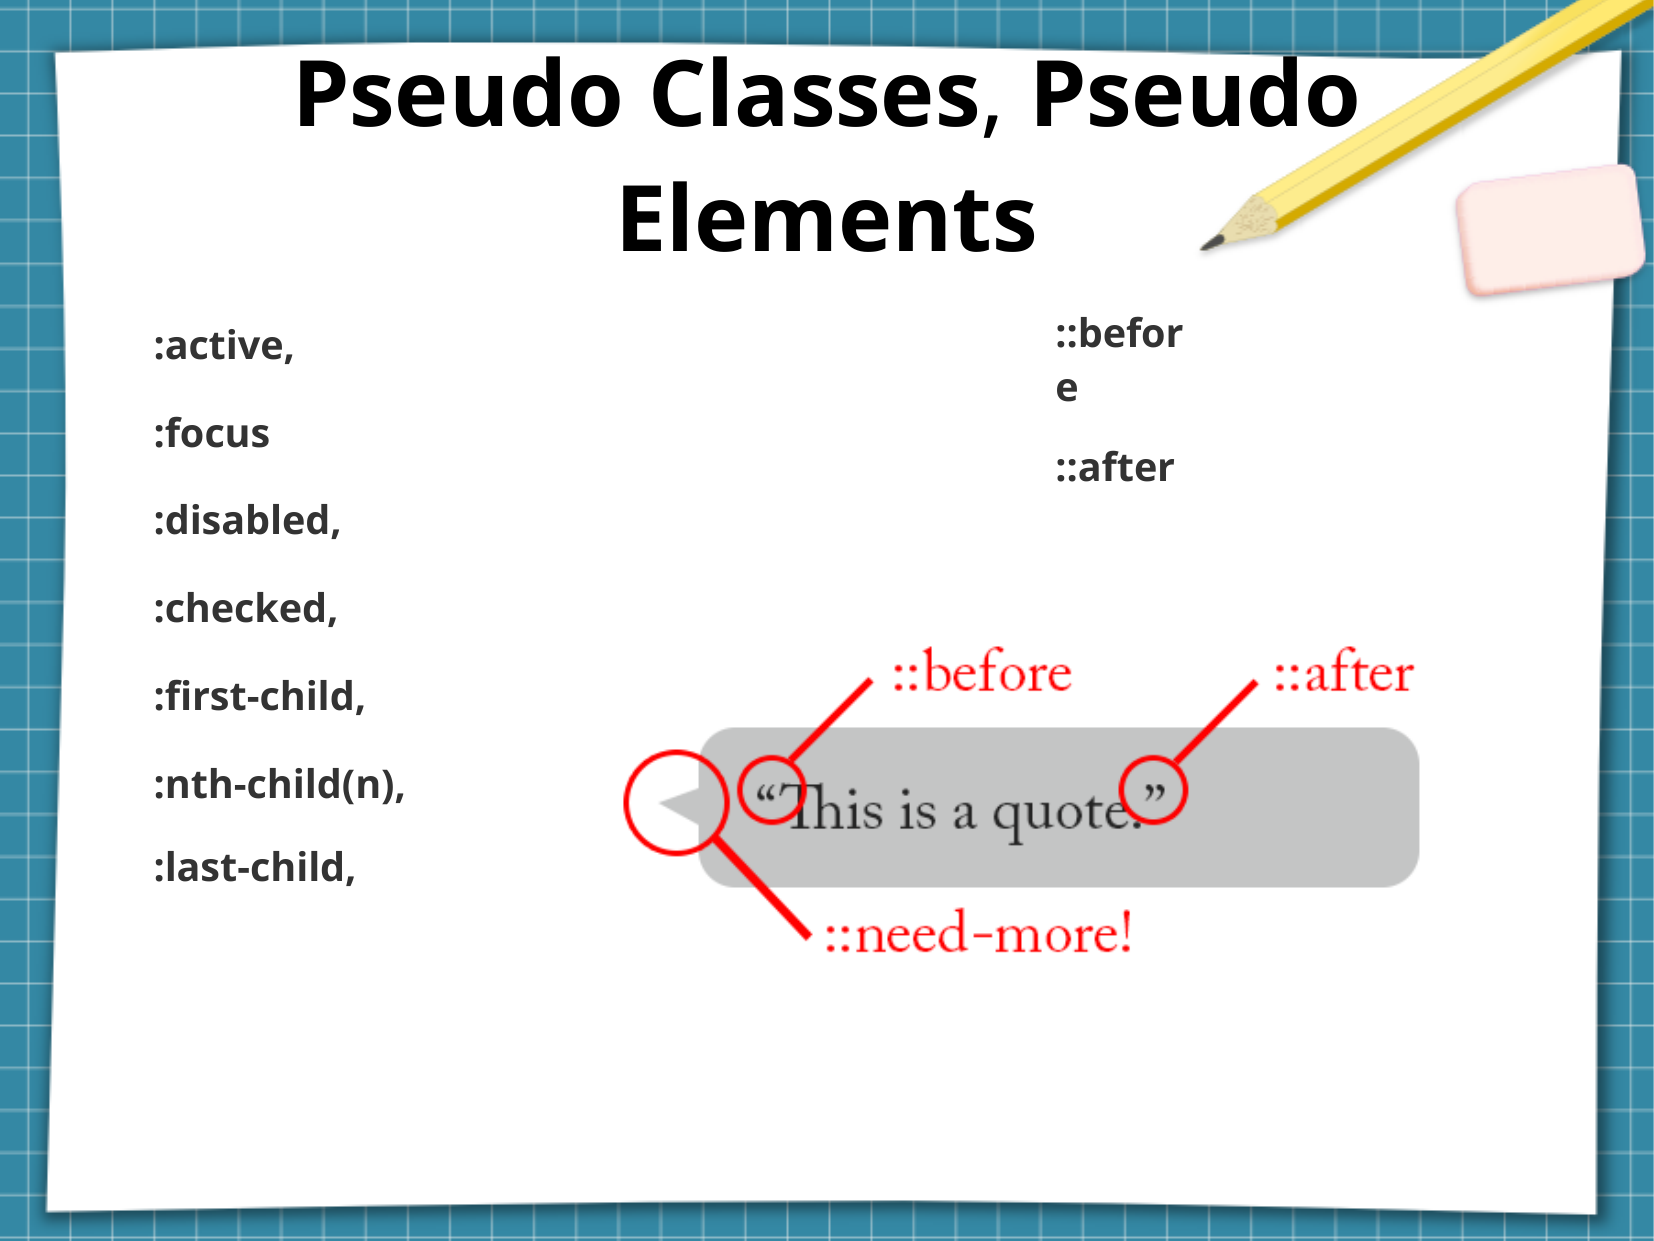

# Pseudo Classes, Pseudo Elements
:active,
:focus
:disabled,
:checked,
:first-child,
:nth-child(n),
:last-child,
::before
::after